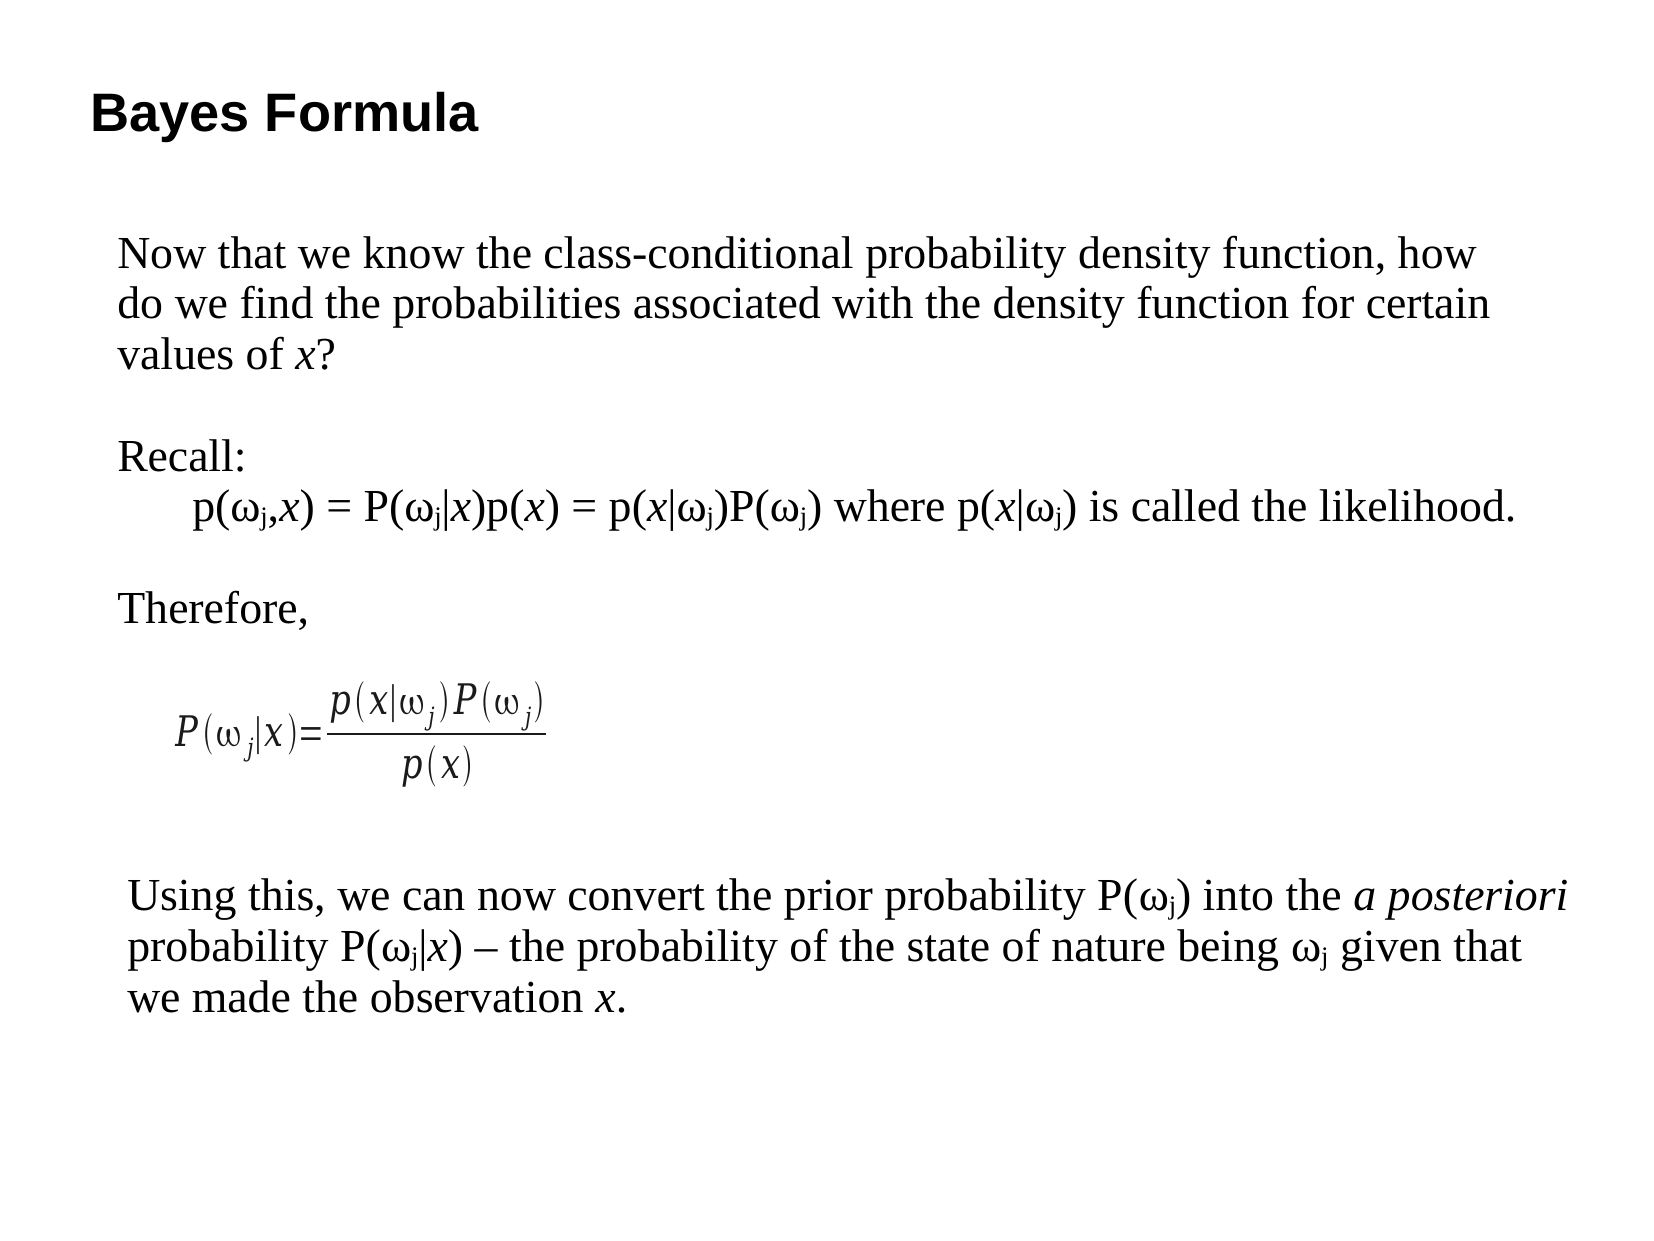

Bayes Formula
Now that we know the class-conditional probability density function, how
do we find the probabilities associated with the density function for certain
values of x?
Recall:
	p(ωj,x) = P(ωj|x)p(x) = p(x|ωj)P(ωj) where p(x|ωj) is called the likelihood.
Therefore,
Using this, we can now convert the prior probability P(ωj) into the a posteriori
probability P(ωj|x) – the probability of the state of nature being ωj given that
we made the observation x.